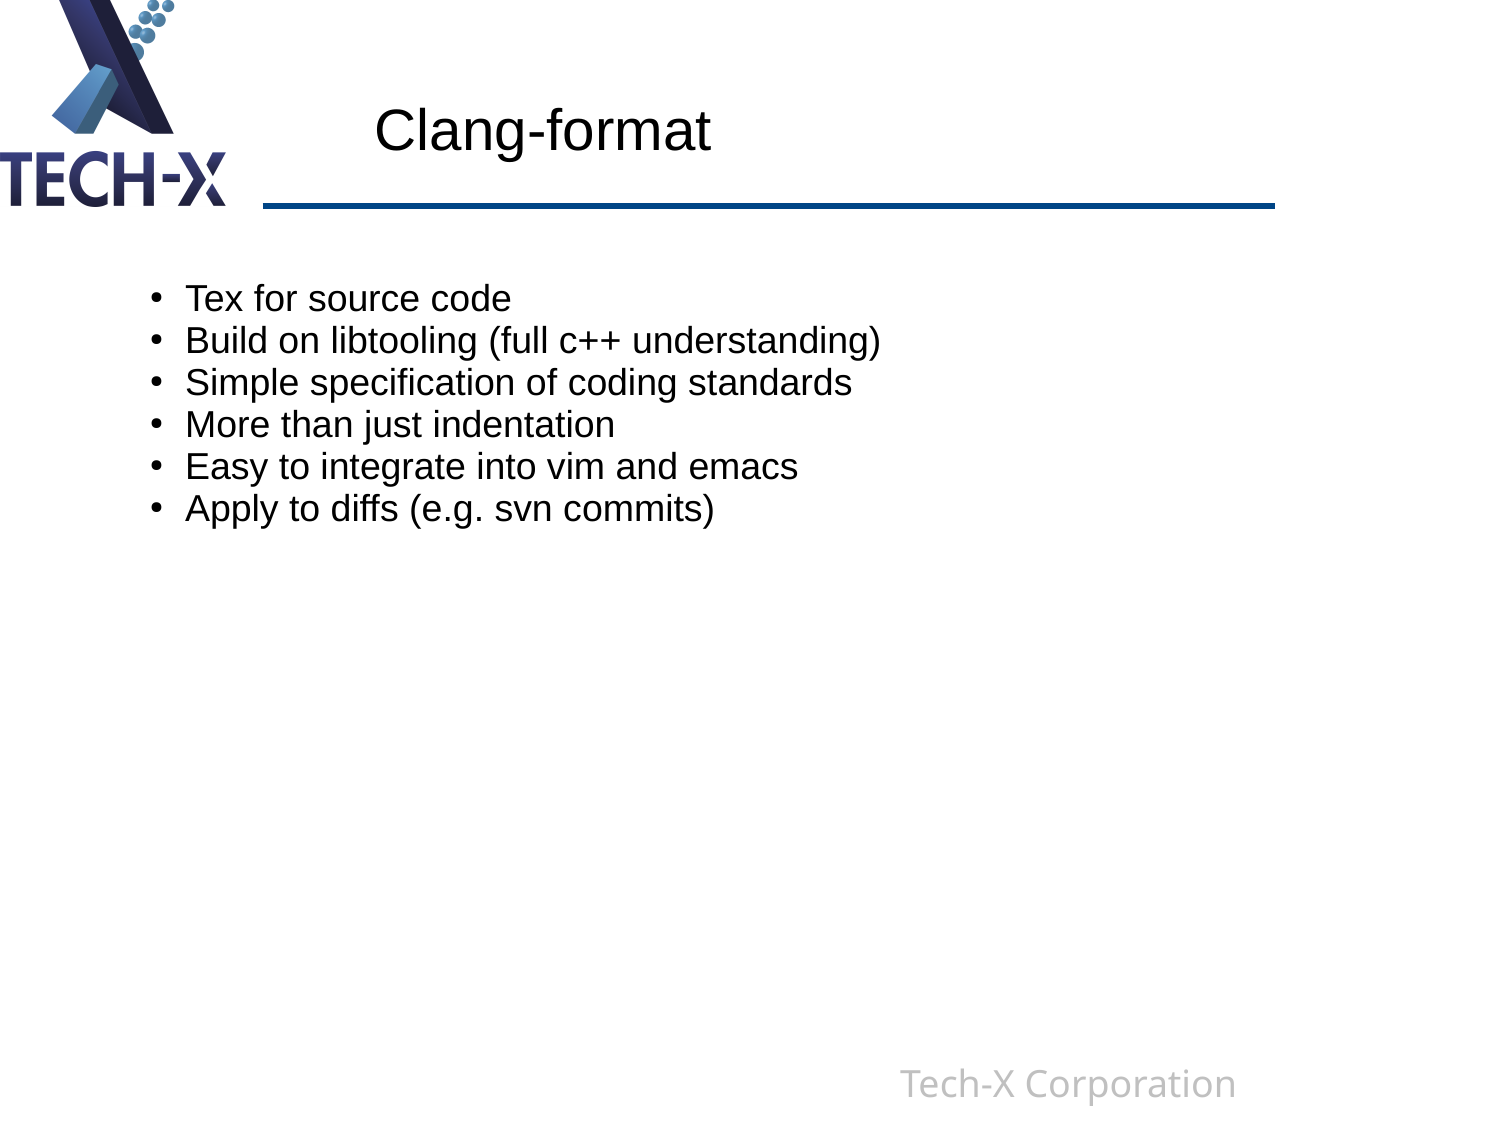

Clang-format
Tex for source code
Build on libtooling (full c++ understanding)
Simple specification of coding standards
More than just indentation
Easy to integrate into vim and emacs
Apply to diffs (e.g. svn commits)